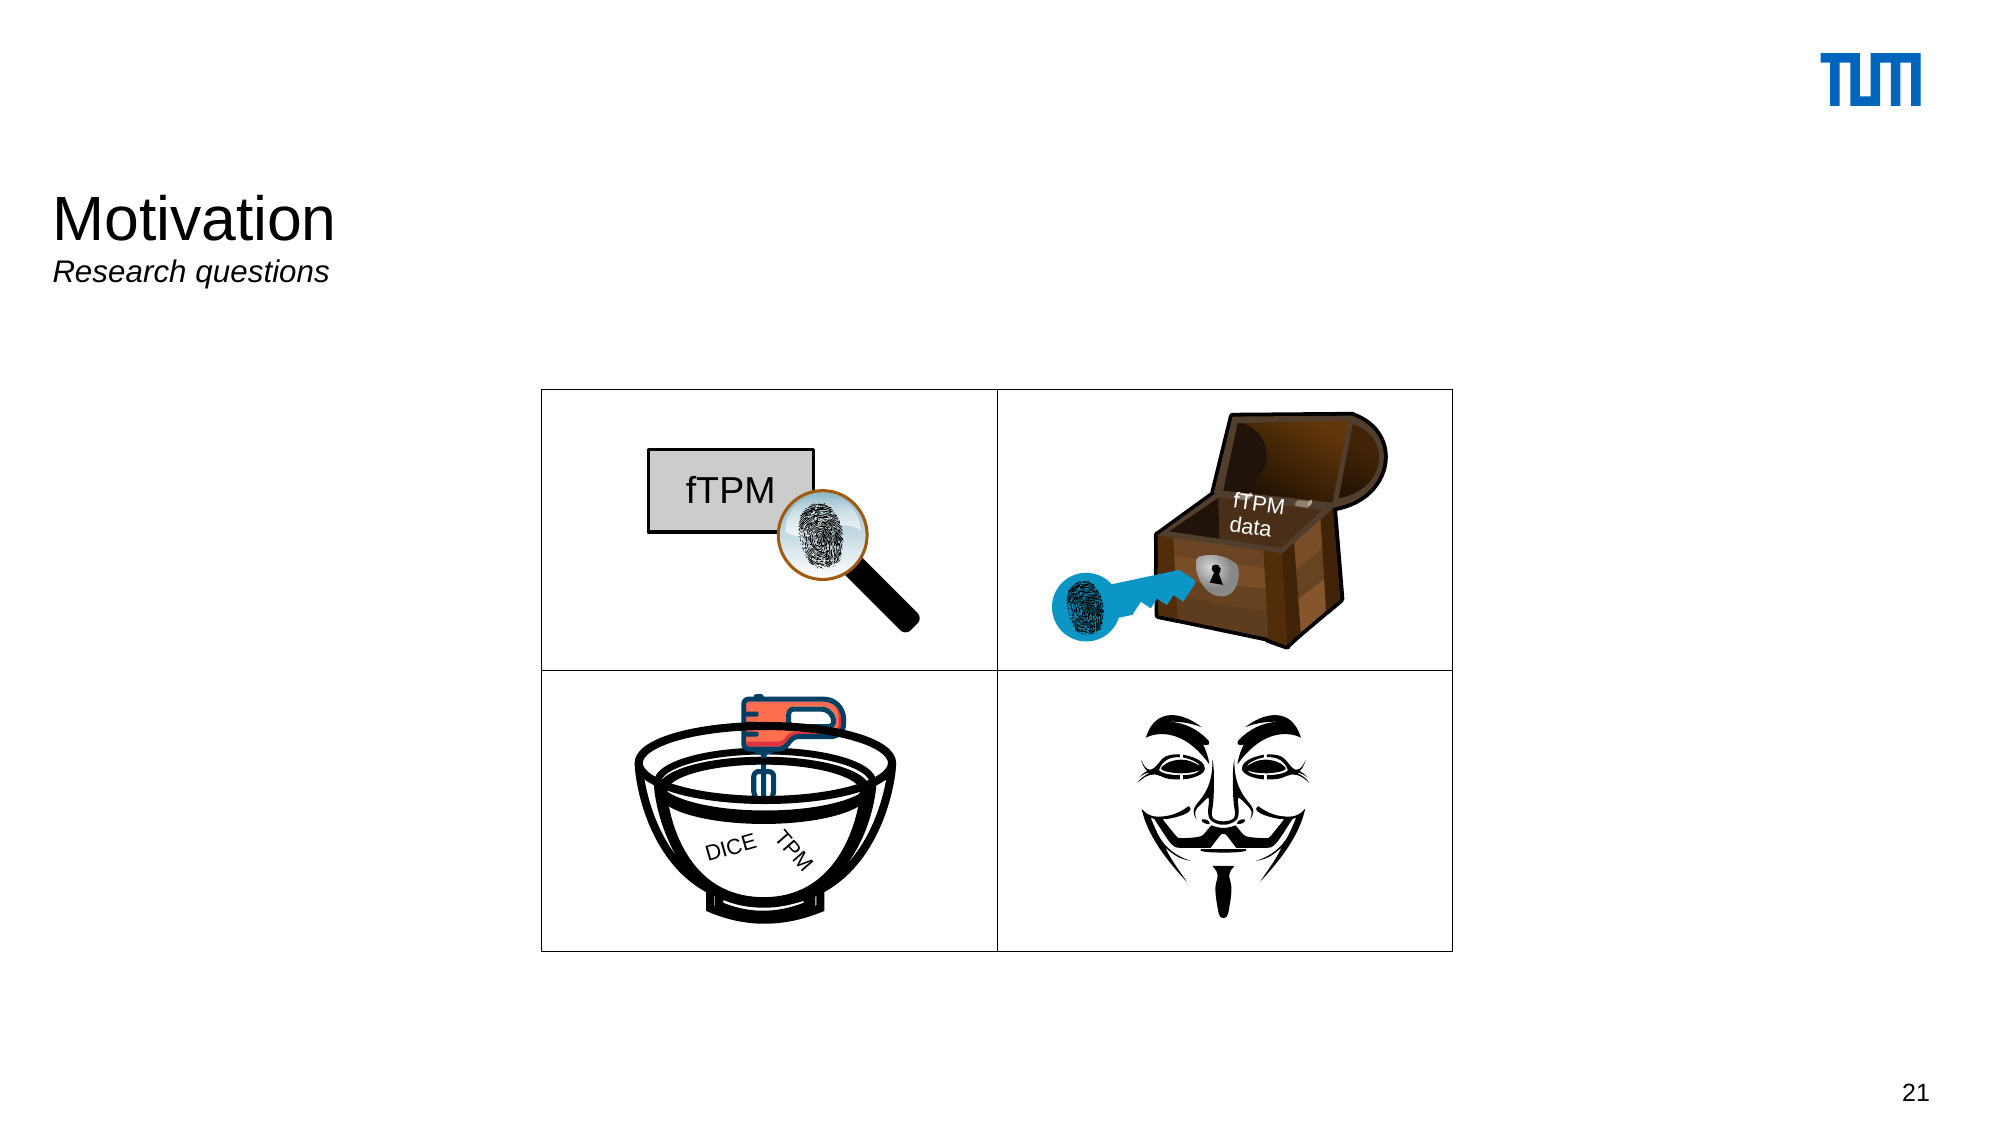

# Motivation Research questions
| | |
| --- | --- |
| | |
fTPM
data
fTPM
DICE
TPM
21